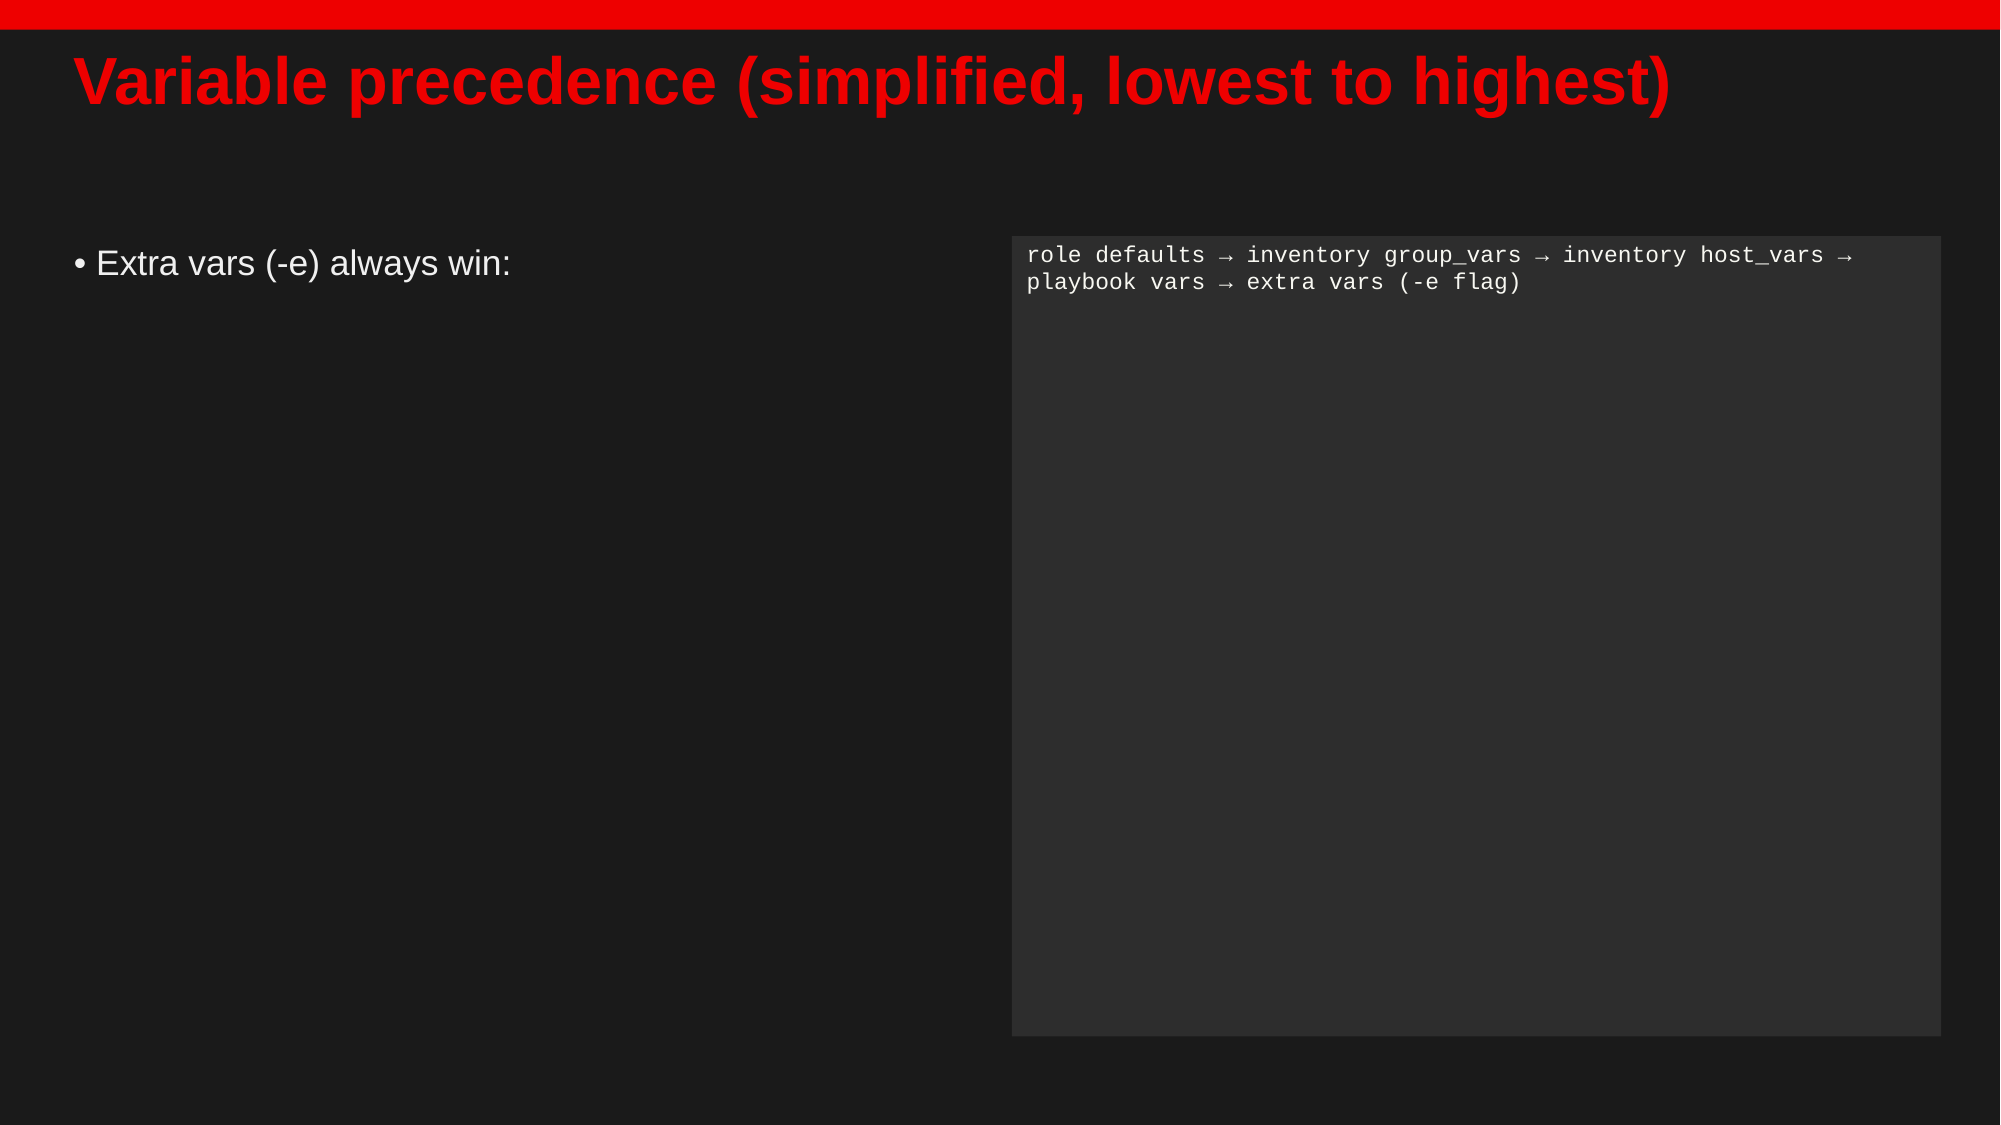

Variable precedence (simplified, lowest to highest)
• Extra vars (-e) always win:
role defaults → inventory group_vars → inventory host_vars → playbook vars → extra vars (-e flag)